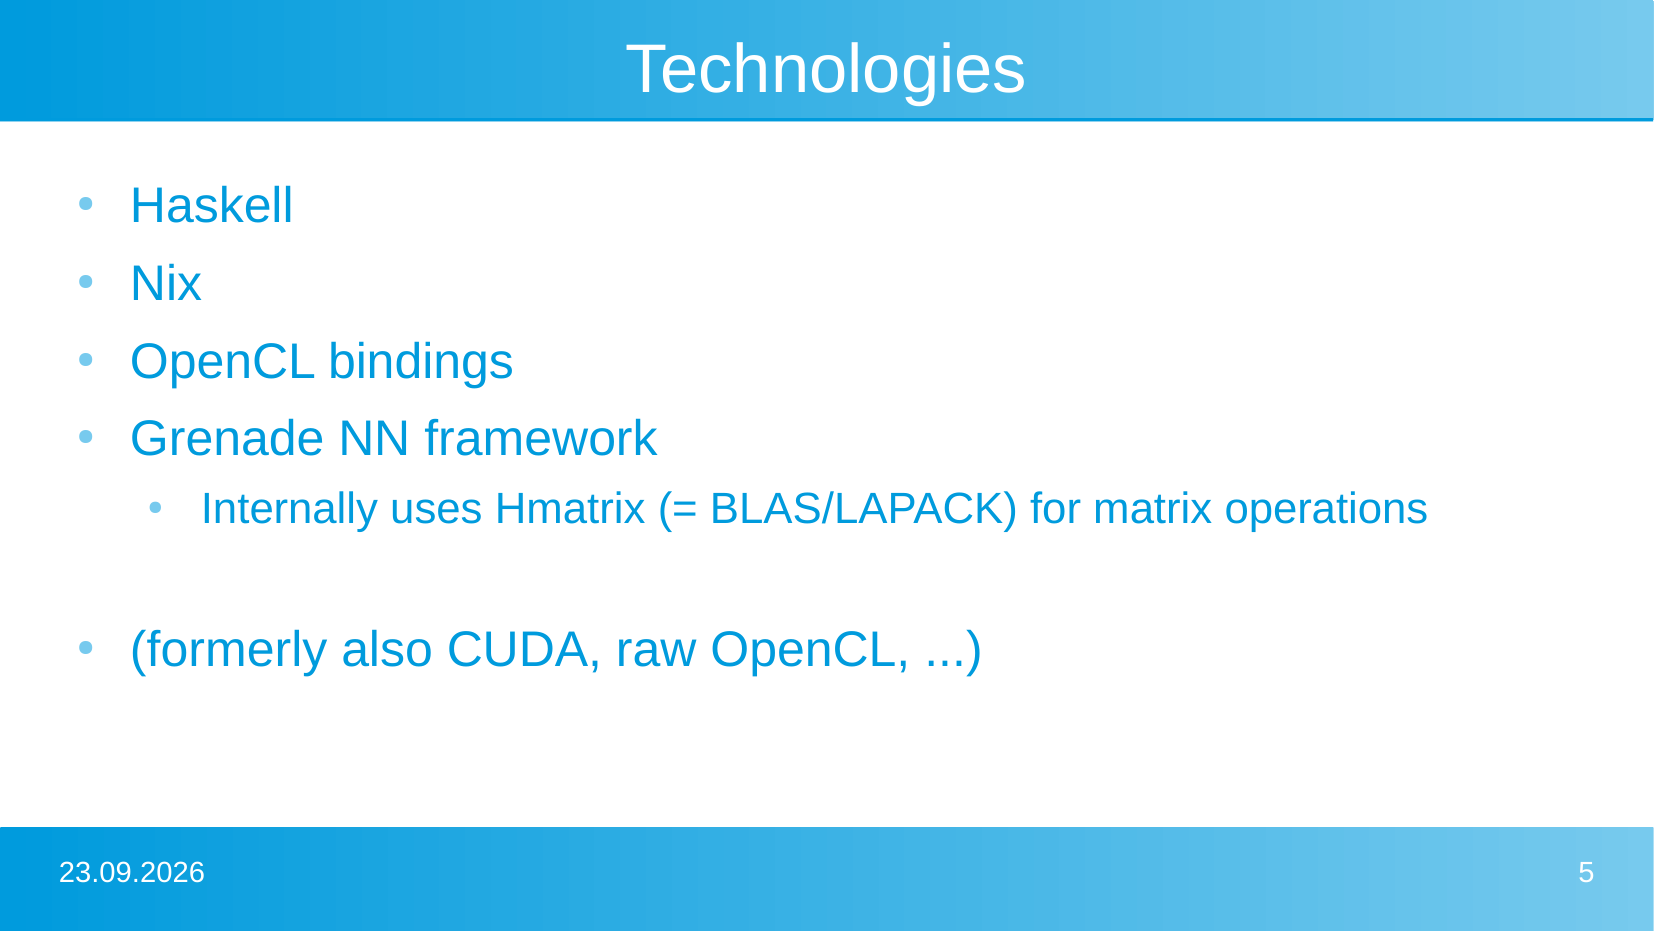

# Technologies
Haskell
Nix
OpenCL bindings
Grenade NN framework
Internally uses Hmatrix (= BLAS/LAPACK) for matrix operations
(formerly also CUDA, raw OpenCL, ...)
5